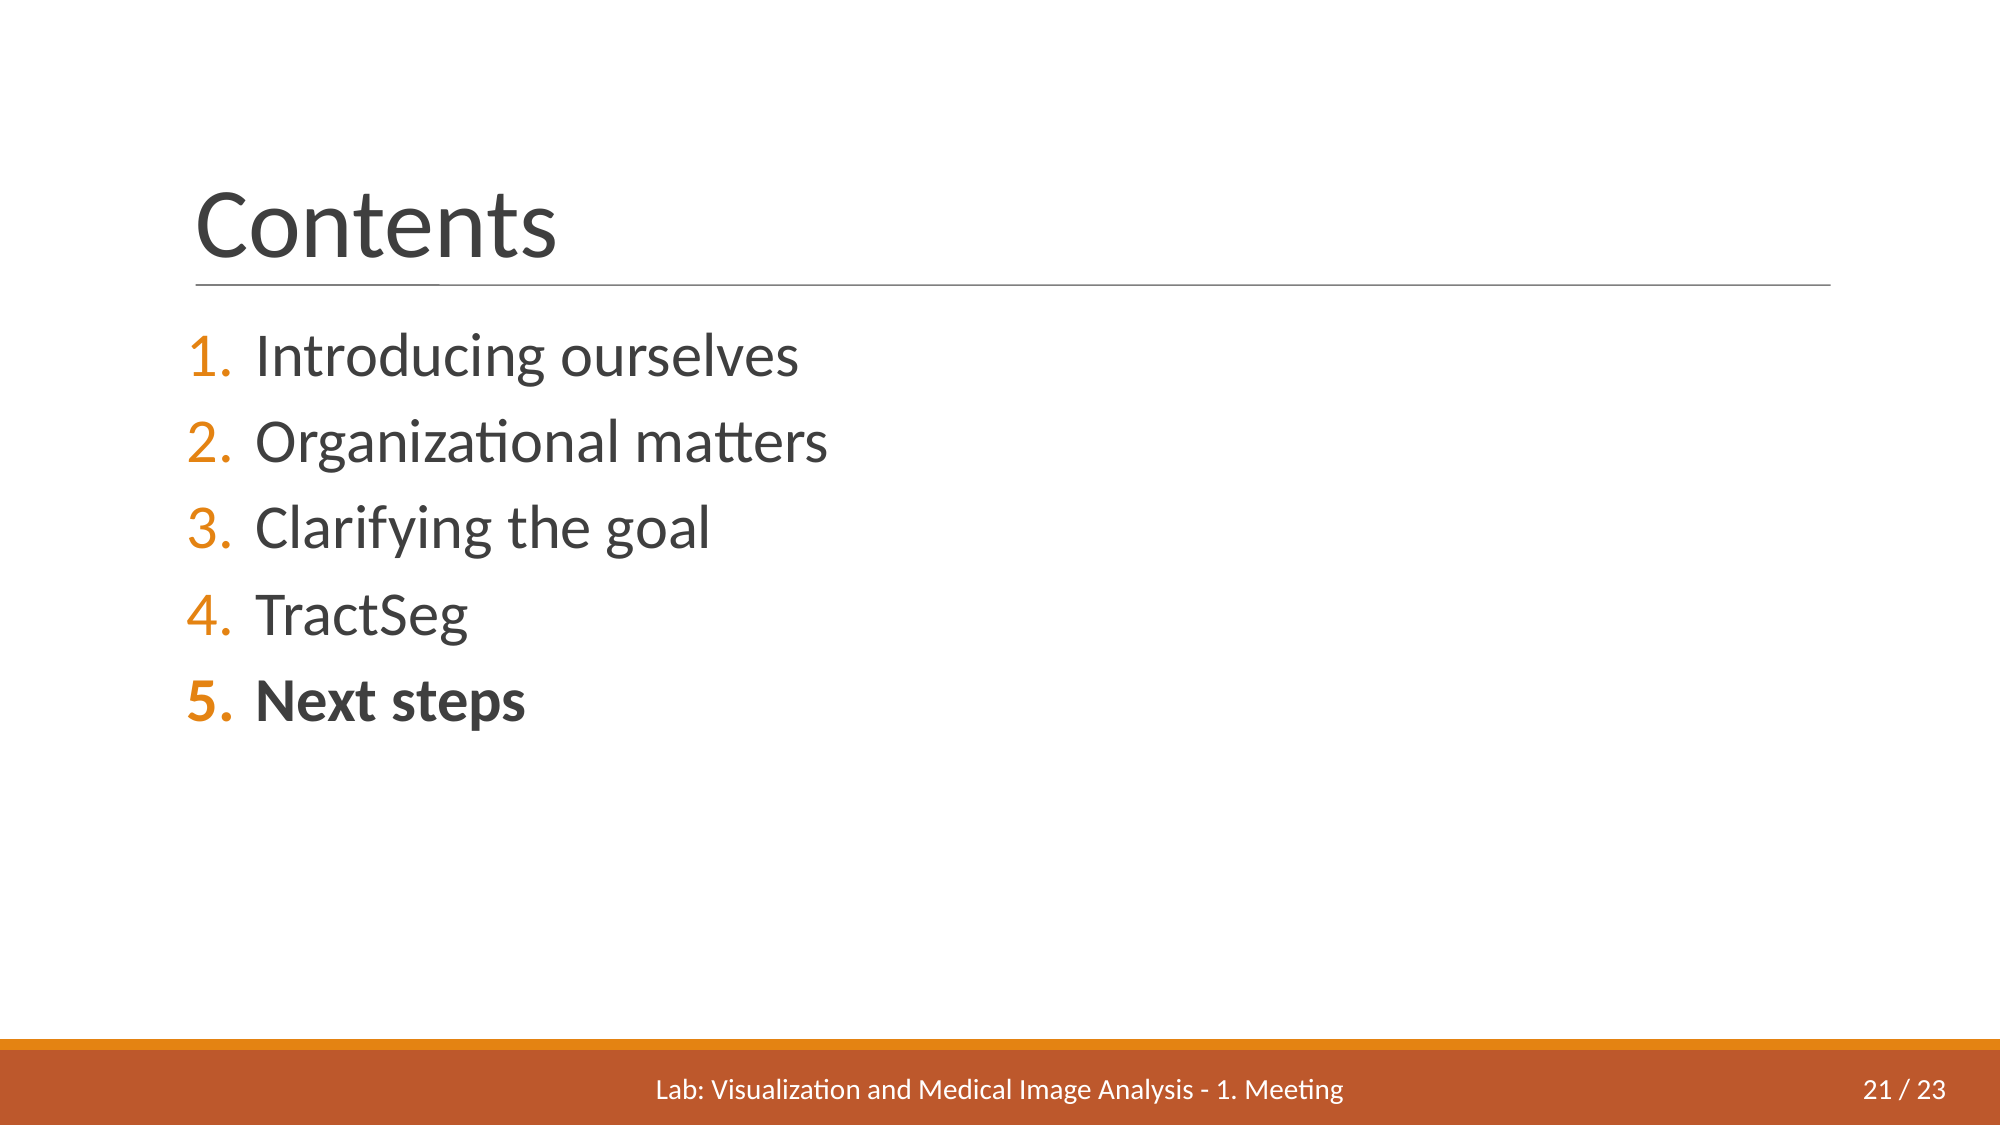

# Contents
Introducing ourselves
Organizational matters
Clarifying the goal
TractSeg
Next steps
Lab: Visualization and Medical Image Analysis - 1. Meeting